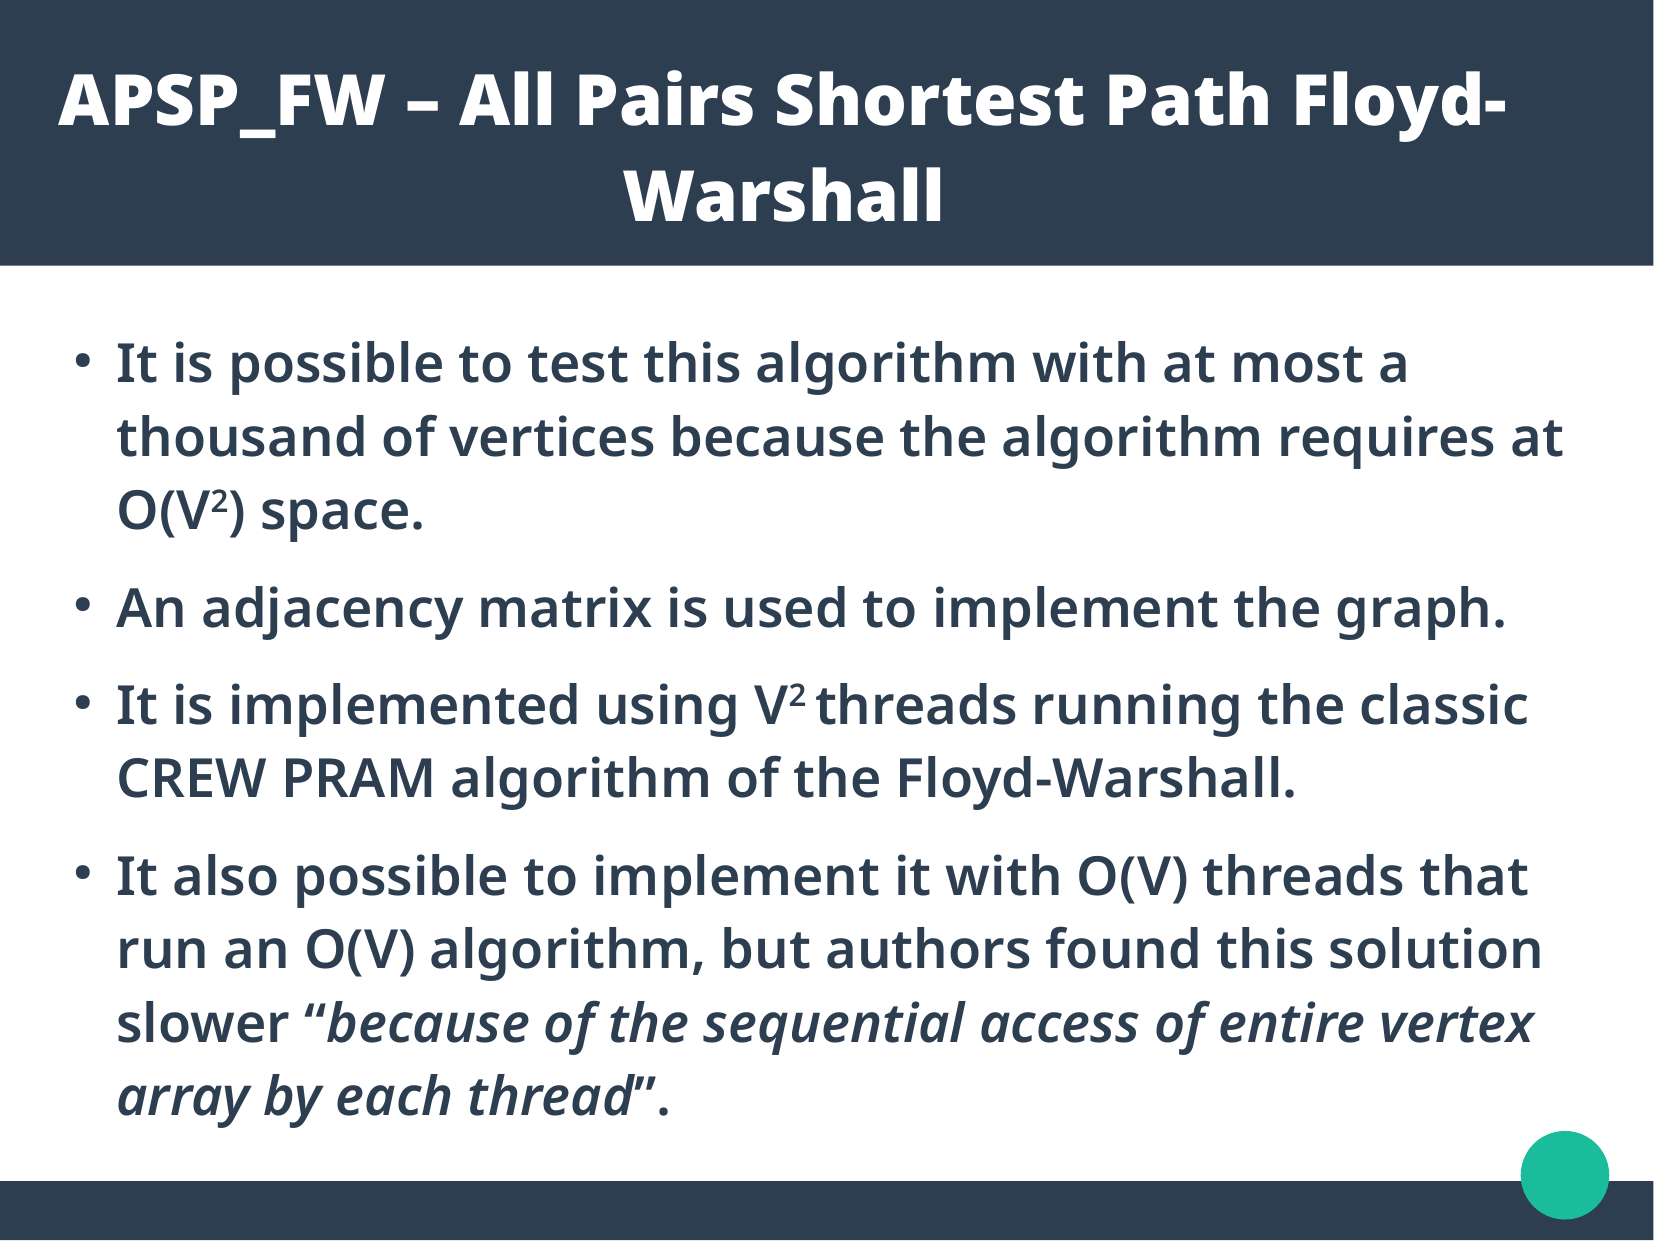

# APSP_FW – All Pairs Shortest Path Floyd-Warshall
It is possible to test this algorithm with at most a thousand of vertices because the algorithm requires at O(V2) space.
An adjacency matrix is used to implement the graph.
It is implemented using V2 threads running the classic CREW PRAM algorithm of the Floyd-Warshall.
It also possible to implement it with O(V) threads that run an O(V) algorithm, but authors found this solution slower “because of the sequential access of entire vertex array by each thread”.